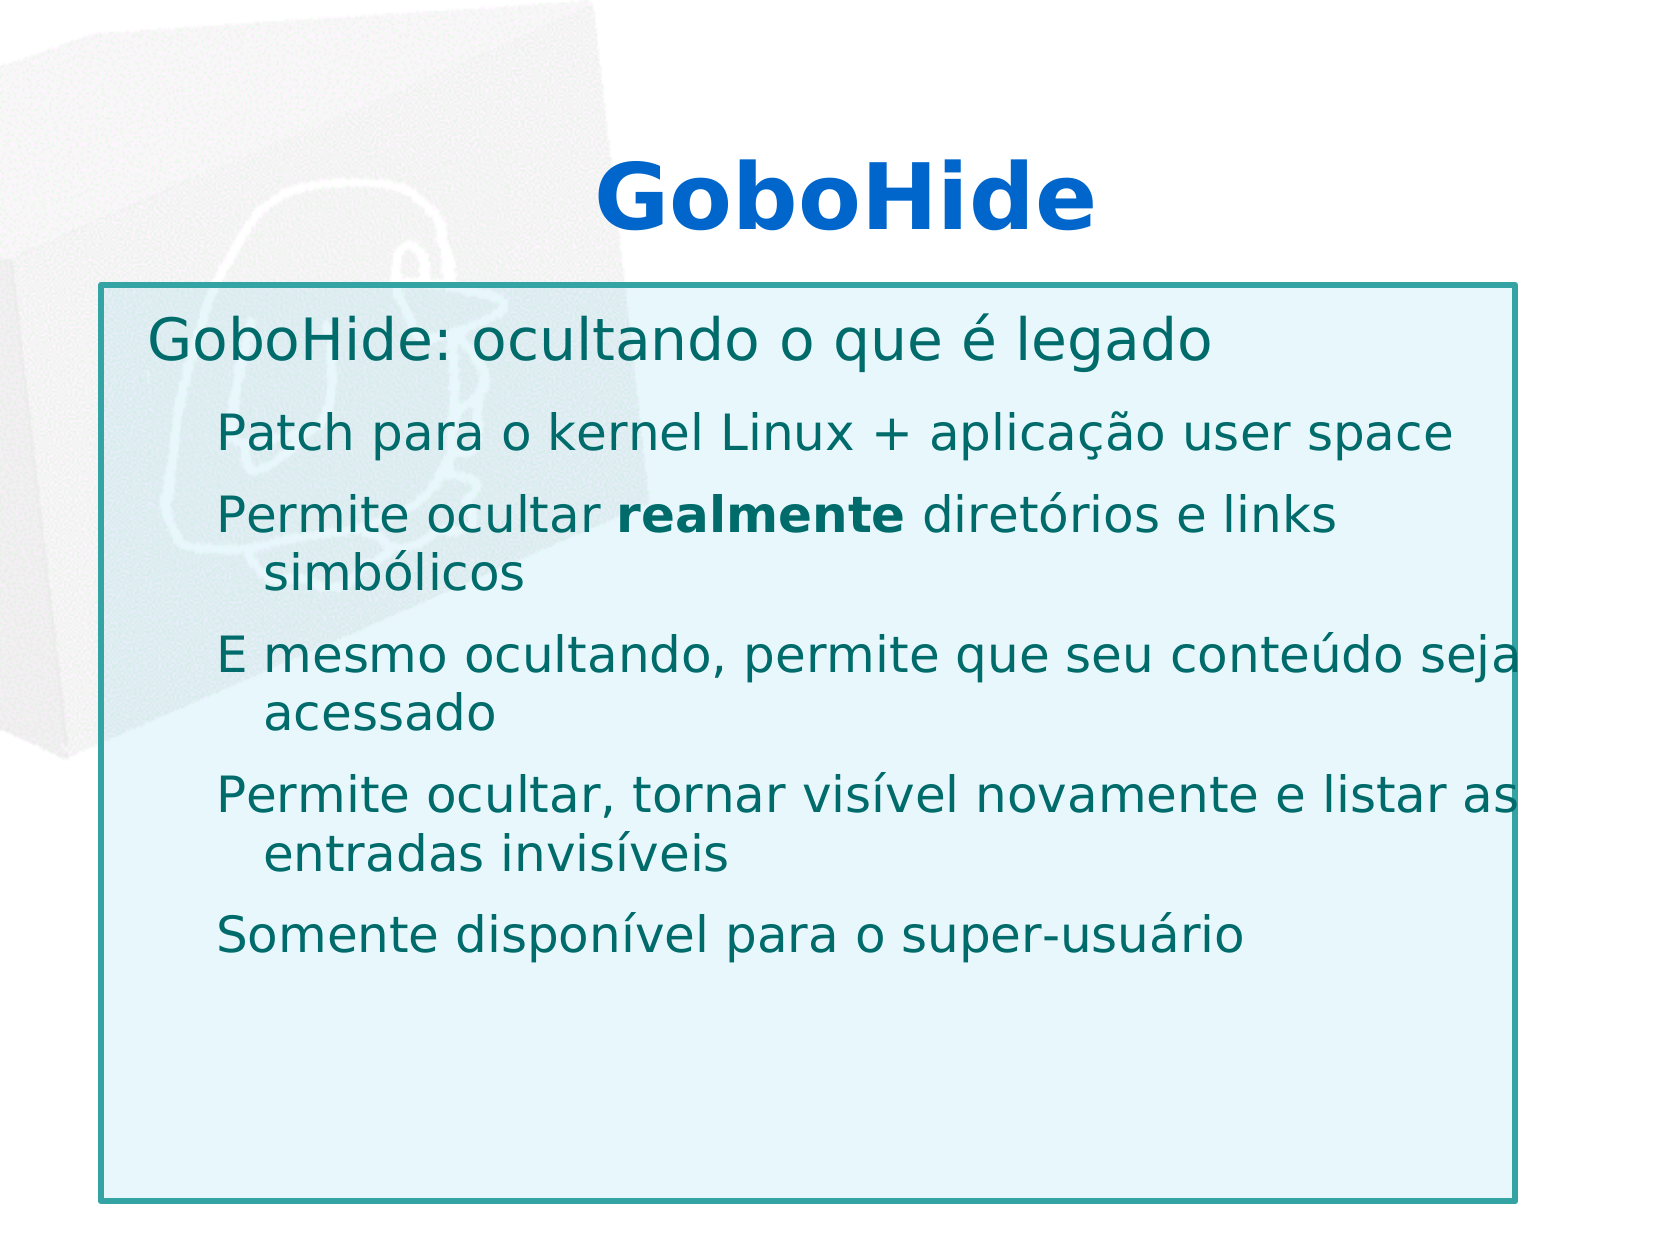

# GoboHide
GoboHide: ocultando o que é legado
Patch para o kernel Linux + aplicação user space
Permite ocultar realmente diretórios e links simbólicos
E mesmo ocultando, permite que seu conteúdo seja acessado
Permite ocultar, tornar visível novamente e listar as entradas invisíveis
Somente disponível para o super-usuário